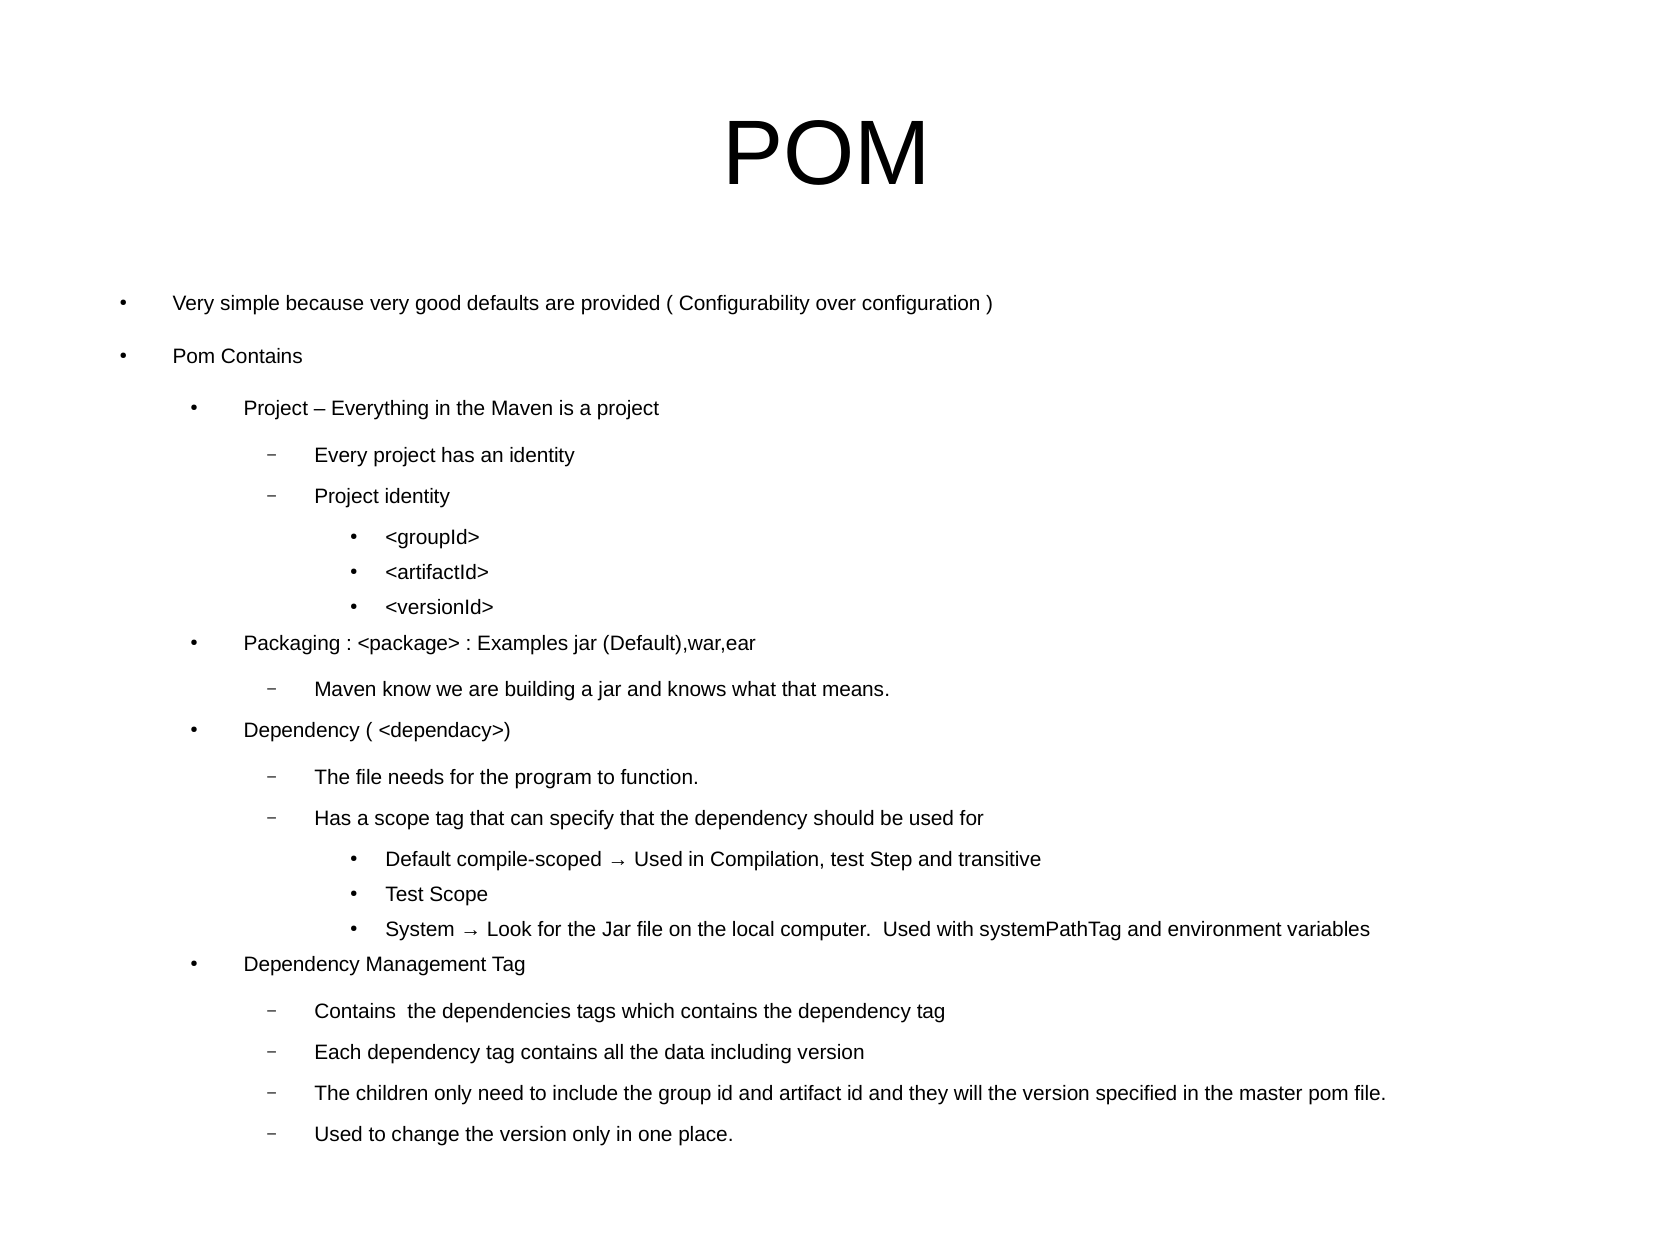

# POM
Very simple because very good defaults are provided ( Configurability over configuration )
Pom Contains
Project – Everything in the Maven is a project
Every project has an identity
Project identity
<groupId>
<artifactId>
<versionId>
Packaging : <package> : Examples jar (Default),war,ear
Maven know we are building a jar and knows what that means.
Dependency ( <dependacy>)
The file needs for the program to function.
Has a scope tag that can specify that the dependency should be used for
Default compile-scoped → Used in Compilation, test Step and transitive
Test Scope
System → Look for the Jar file on the local computer. Used with systemPathTag and environment variables
Dependency Management Tag
Contains the dependencies tags which contains the dependency tag
Each dependency tag contains all the data including version
The children only need to include the group id and artifact id and they will the version specified in the master pom file.
Used to change the version only in one place.